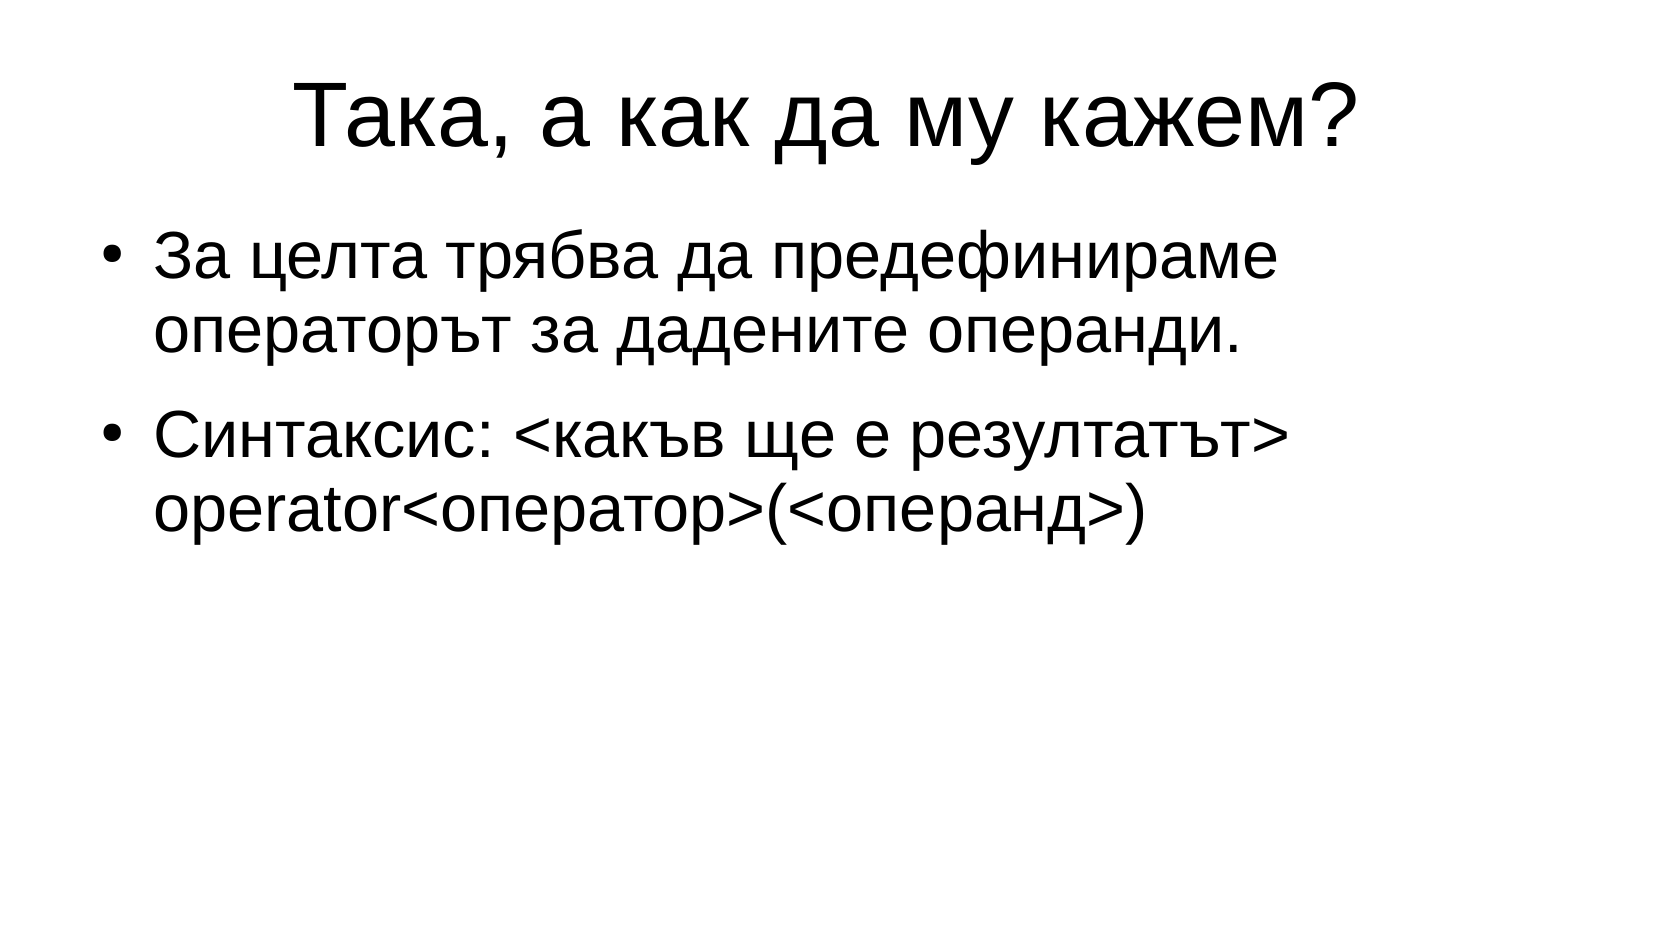

# Така, а как да му кажем?
За целта трябва да предефинираме операторът за дадените операнди.
Синтаксис: <какъв ще е резултатът> operator<оператор>(<операнд>)